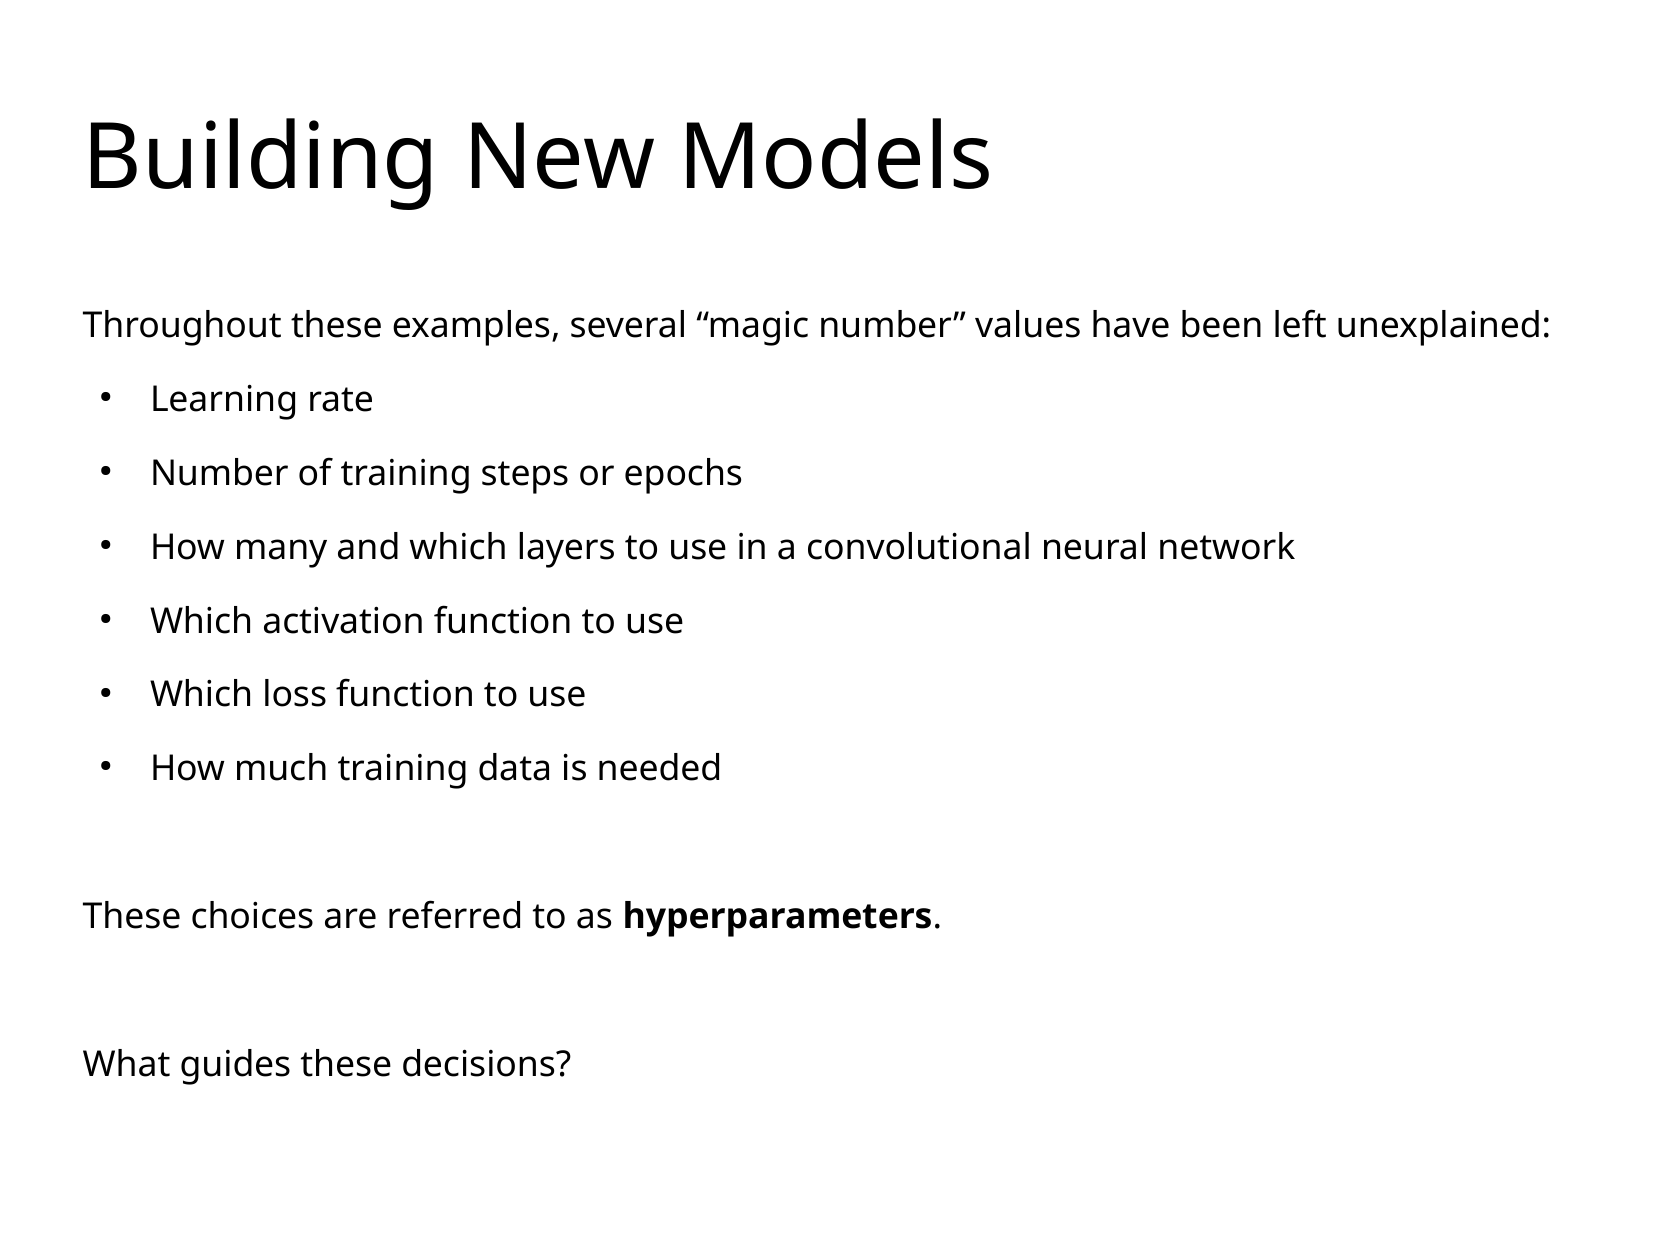

# Building New Models
Throughout these examples, several “magic number” values have been left unexplained:
Learning rate
Number of training steps or epochs
How many and which layers to use in a convolutional neural network
Which activation function to use
Which loss function to use
How much training data is needed
These choices are referred to as hyperparameters.
What guides these decisions?